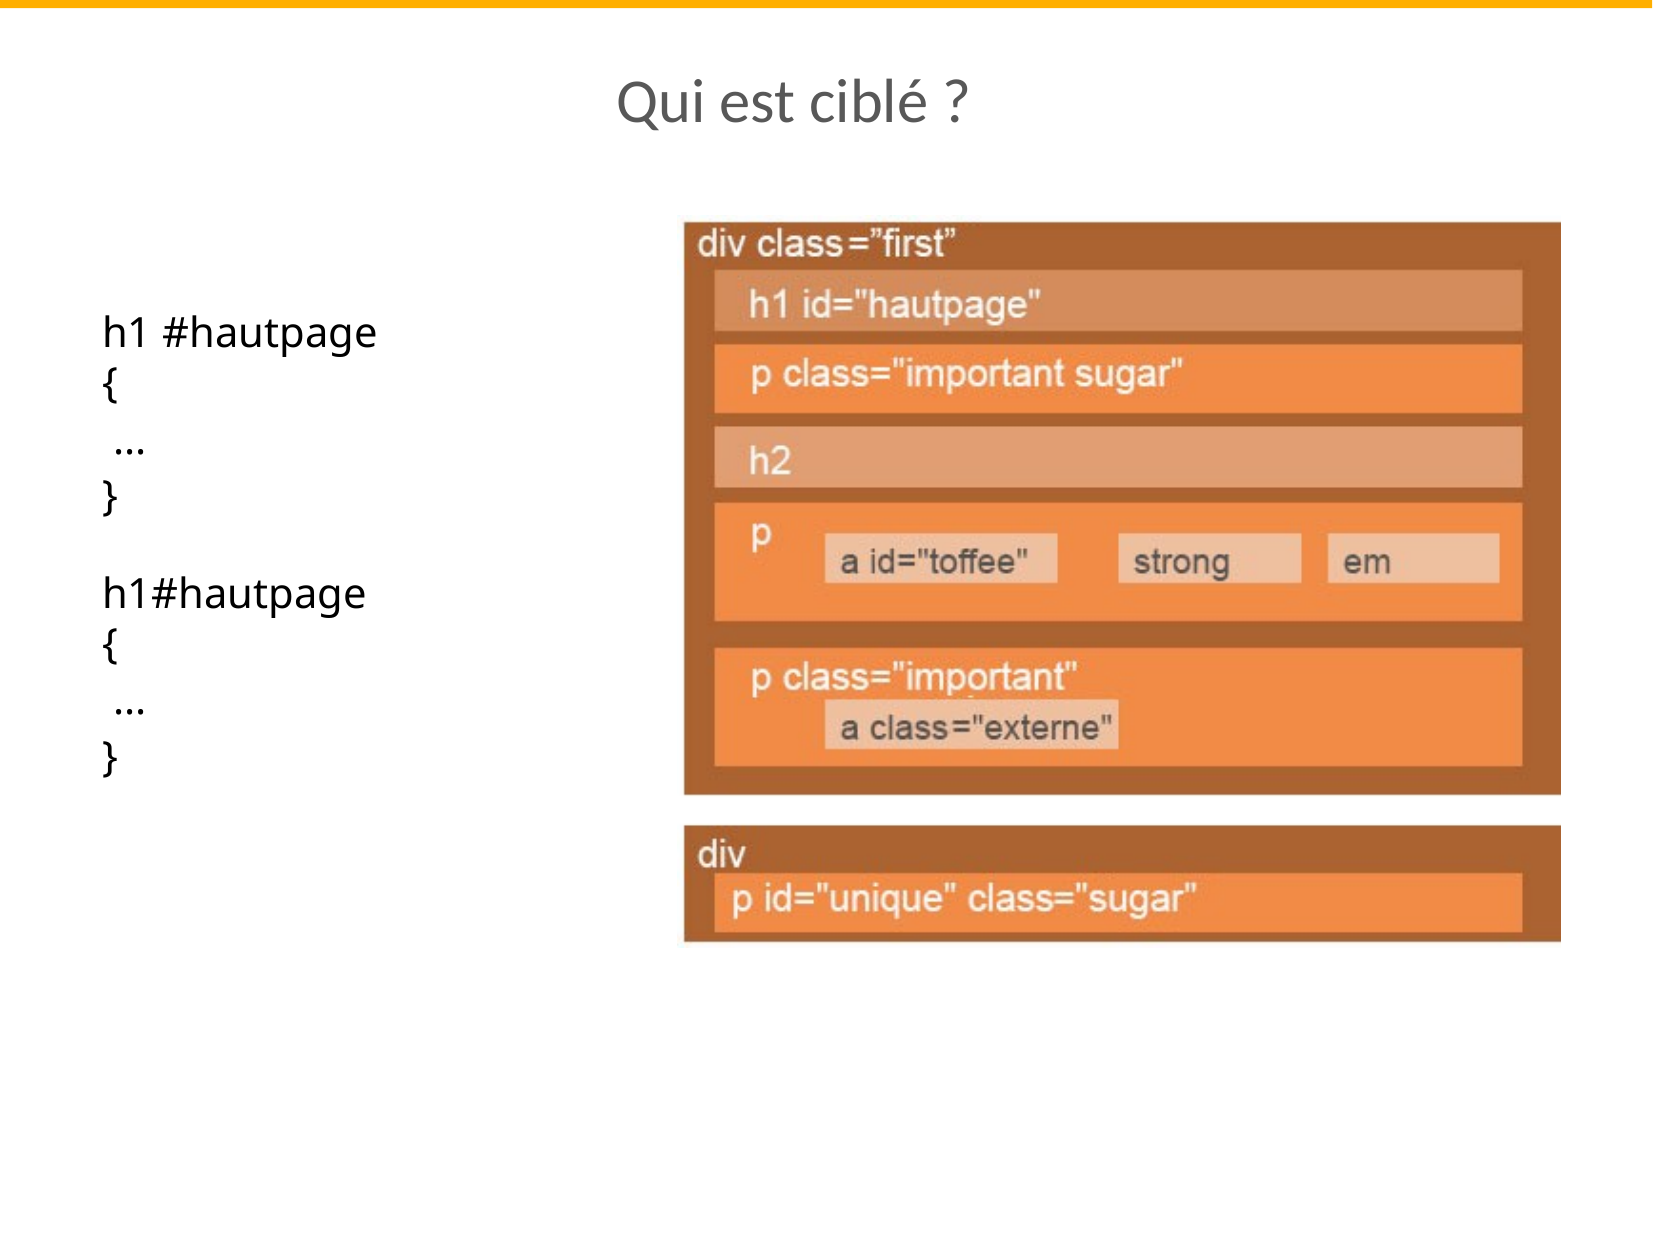

# Qui est ciblé ?
h1 #hautpage {
...
}
h1#hautpage {
...
}